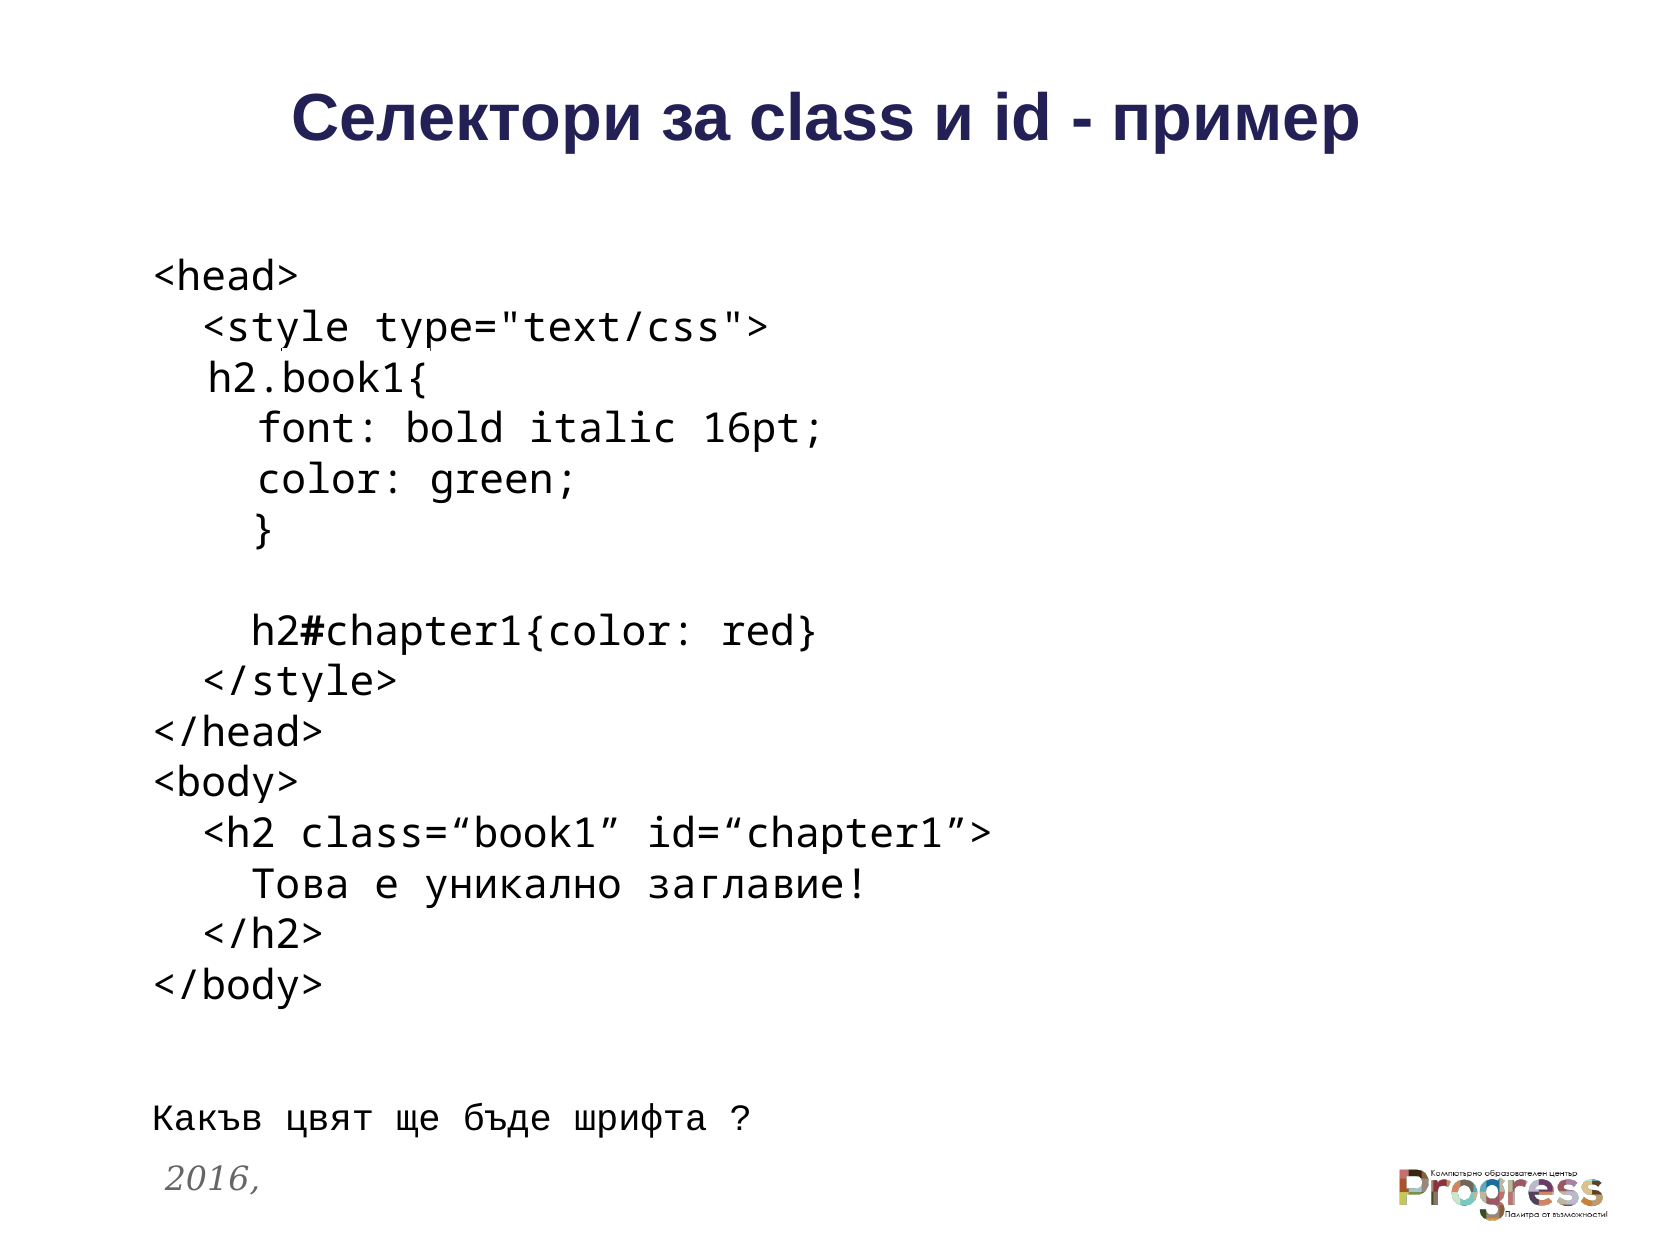

# Селектори за class и id - пример
<head>
 <style type="text/css">
 		h2.book1{
 		 font: bold italic 16pt;
 		 color: green;
 }
 h2#chapter1{color: red}
 </style>
</head>
<body>
 <h2 class=“book1” id=“chapter1”>
 Това е уникално заглавие!
 </h2>
</body>
Какъв цвят ще бъде шрифта ?
2016,